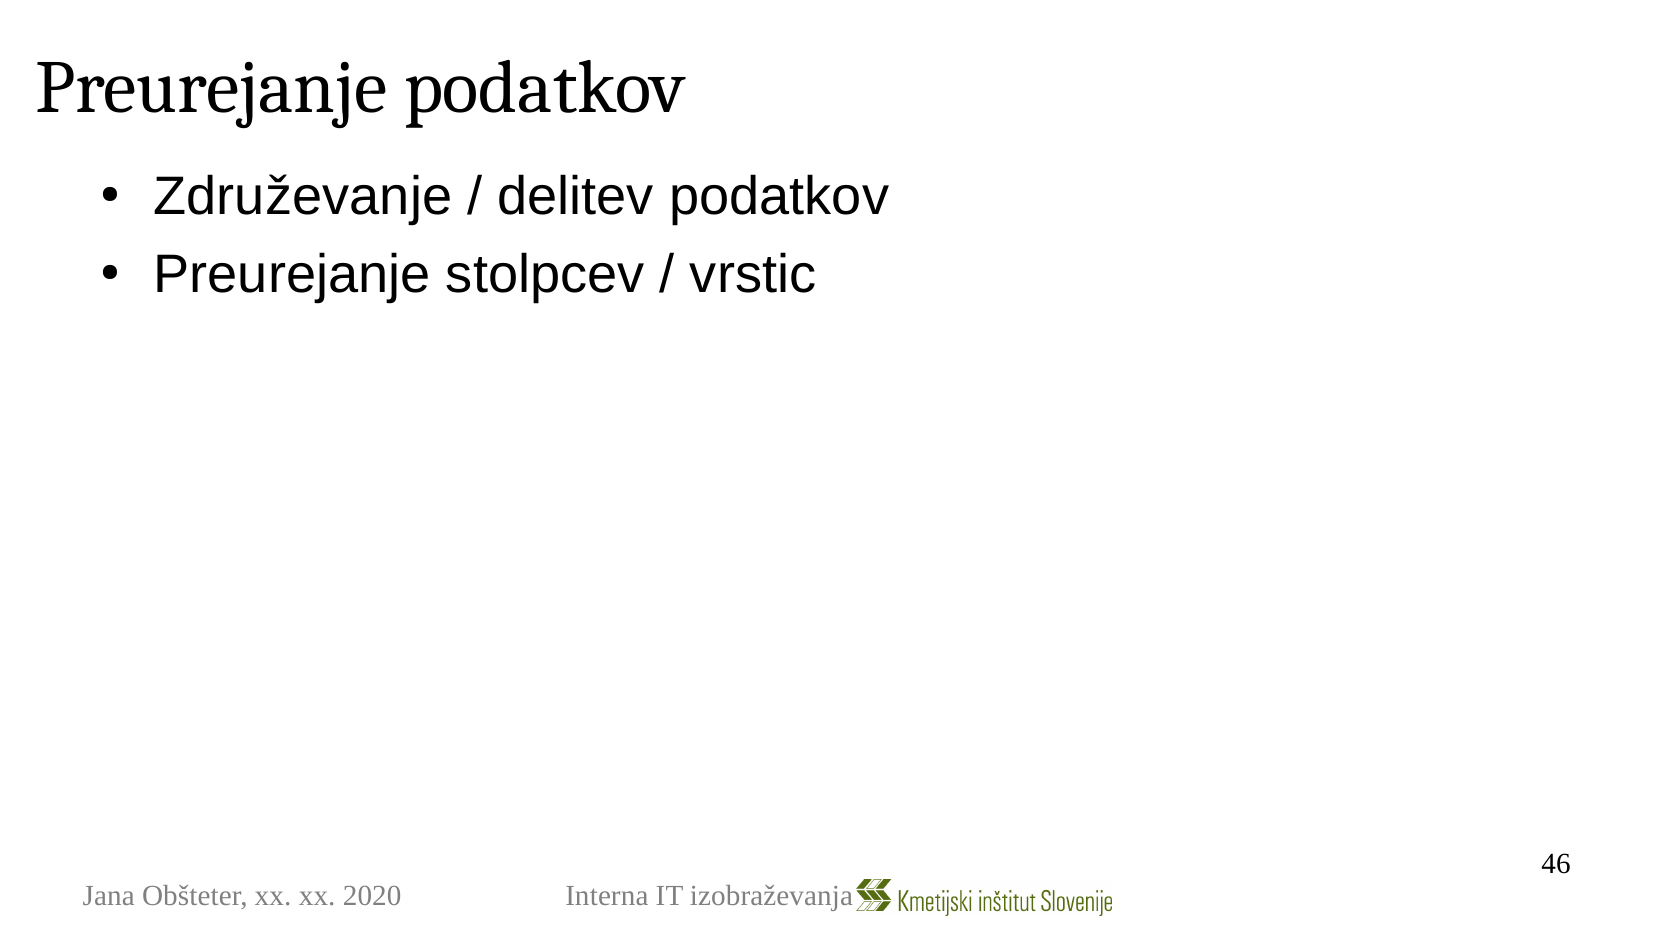

# Preurejanje podatkov
Združevanje / delitev podatkov
Preurejanje stolpcev / vrstic
46